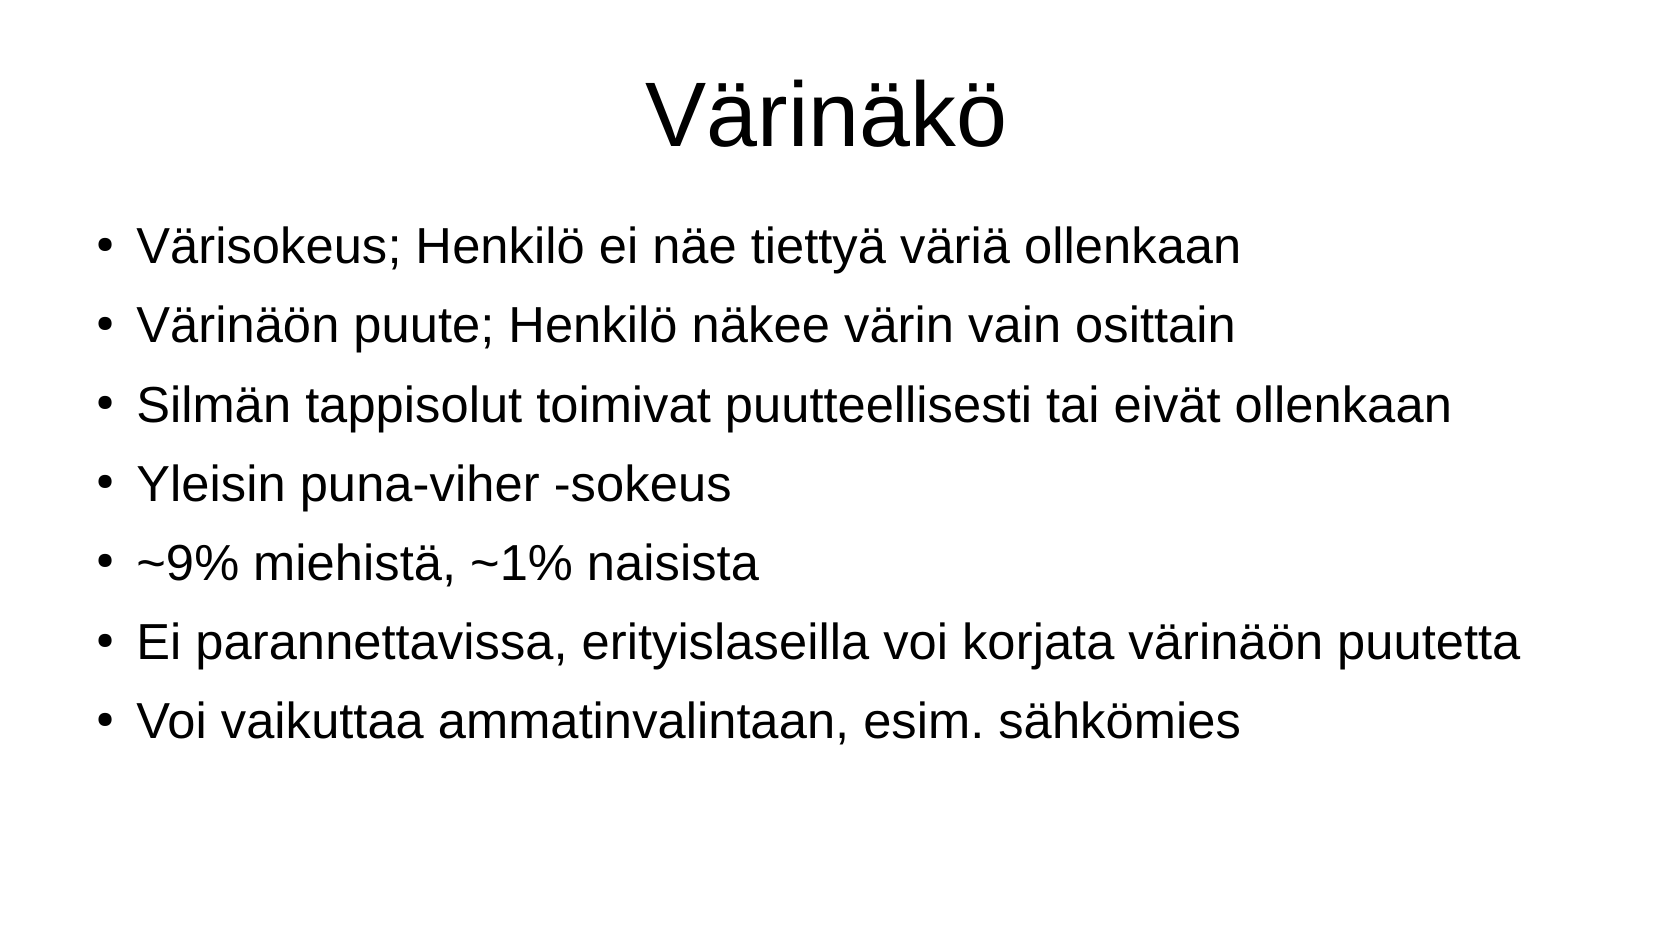

# Värinäkö
Värisokeus; Henkilö ei näe tiettyä väriä ollenkaan
Värinäön puute; Henkilö näkee värin vain osittain
Silmän tappisolut toimivat puutteellisesti tai eivät ollenkaan
Yleisin puna-viher -sokeus
~9% miehistä, ~1% naisista
Ei parannettavissa, erityislaseilla voi korjata värinäön puutetta
Voi vaikuttaa ammatinvalintaan, esim. sähkömies